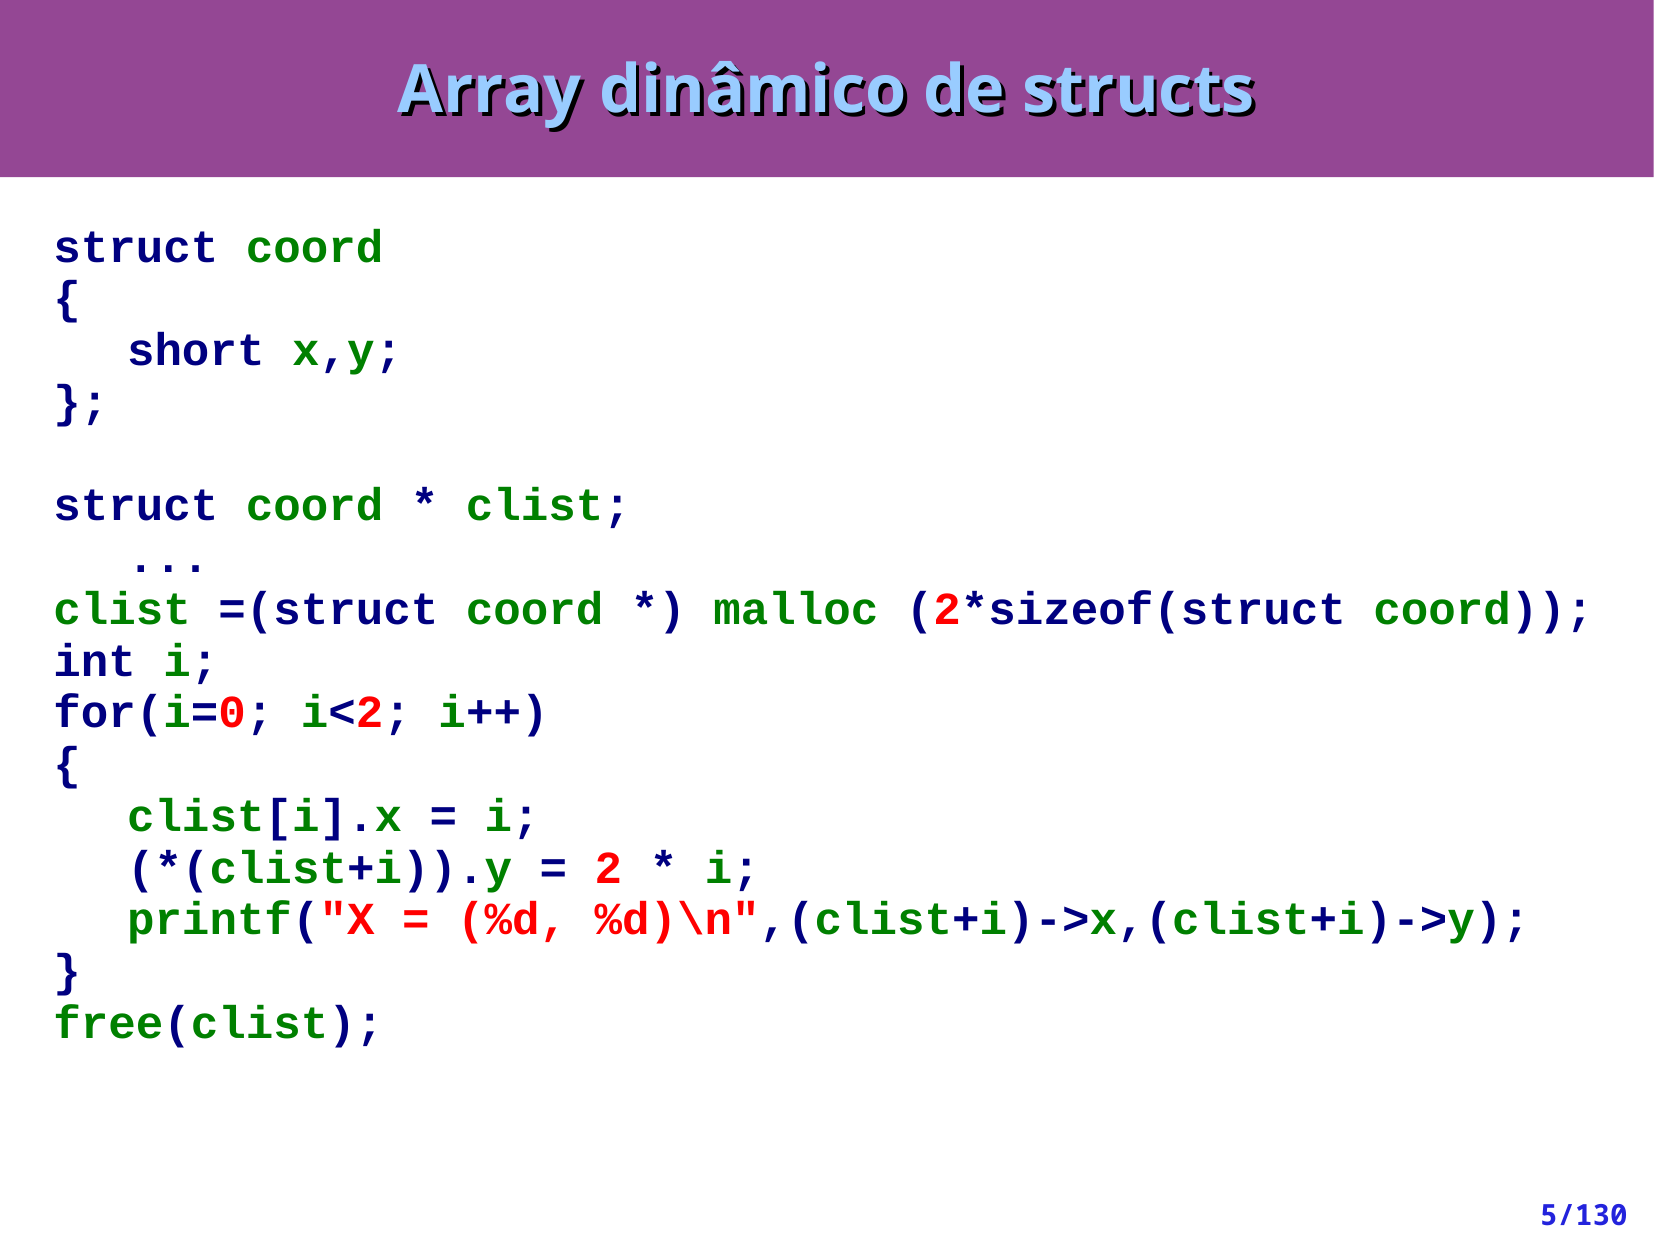

# Array dinâmico de structs
struct coord
{
	short x,y;
};
struct coord * clist;
	...
clist =(struct coord *) malloc (2*sizeof(struct coord));
int i;
for(i=0; i<2; i++)
{
	clist[i].x = i;
	(*(clist+i)).y = 2 * i;
	printf("X = (%d, %d)\n",(clist+i)->x,(clist+i)->y);
}
free(clist);
5